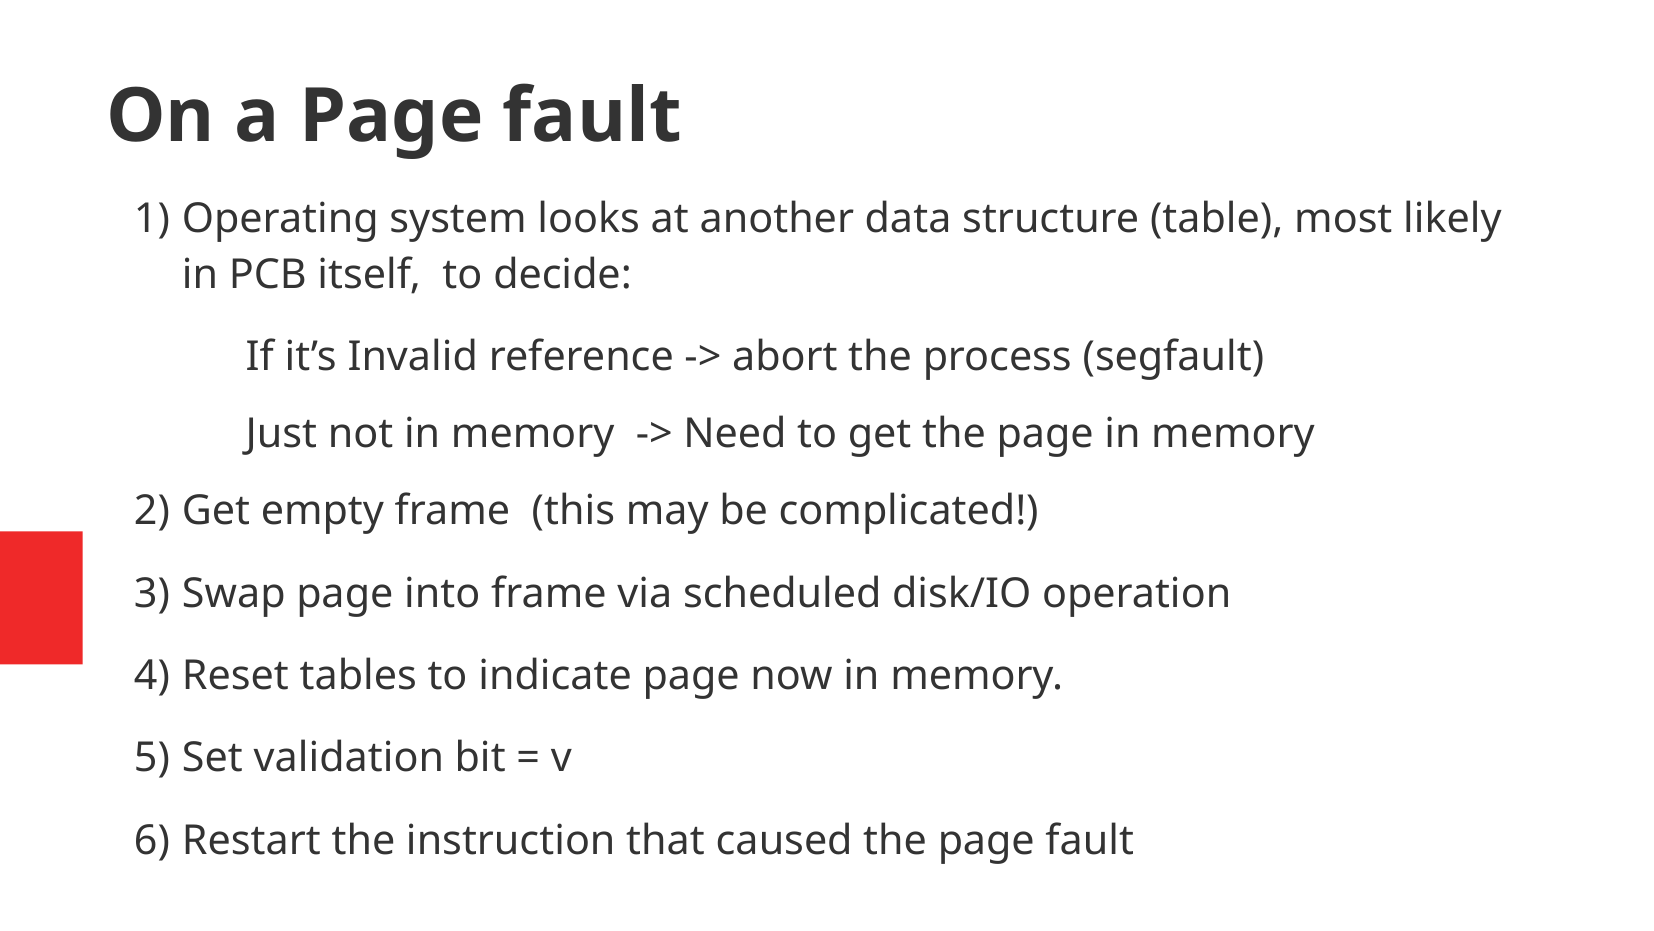

# On a Page fault
Operating system looks at another data structure (table), most likely in PCB itself, to decide:
If it’s Invalid reference -> abort the process (segfault)
Just not in memory -> Need to get the page in memory
Get empty frame (this may be complicated!)
Swap page into frame via scheduled disk/IO operation
Reset tables to indicate page now in memory.
Set validation bit = v
Restart the instruction that caused the page fault